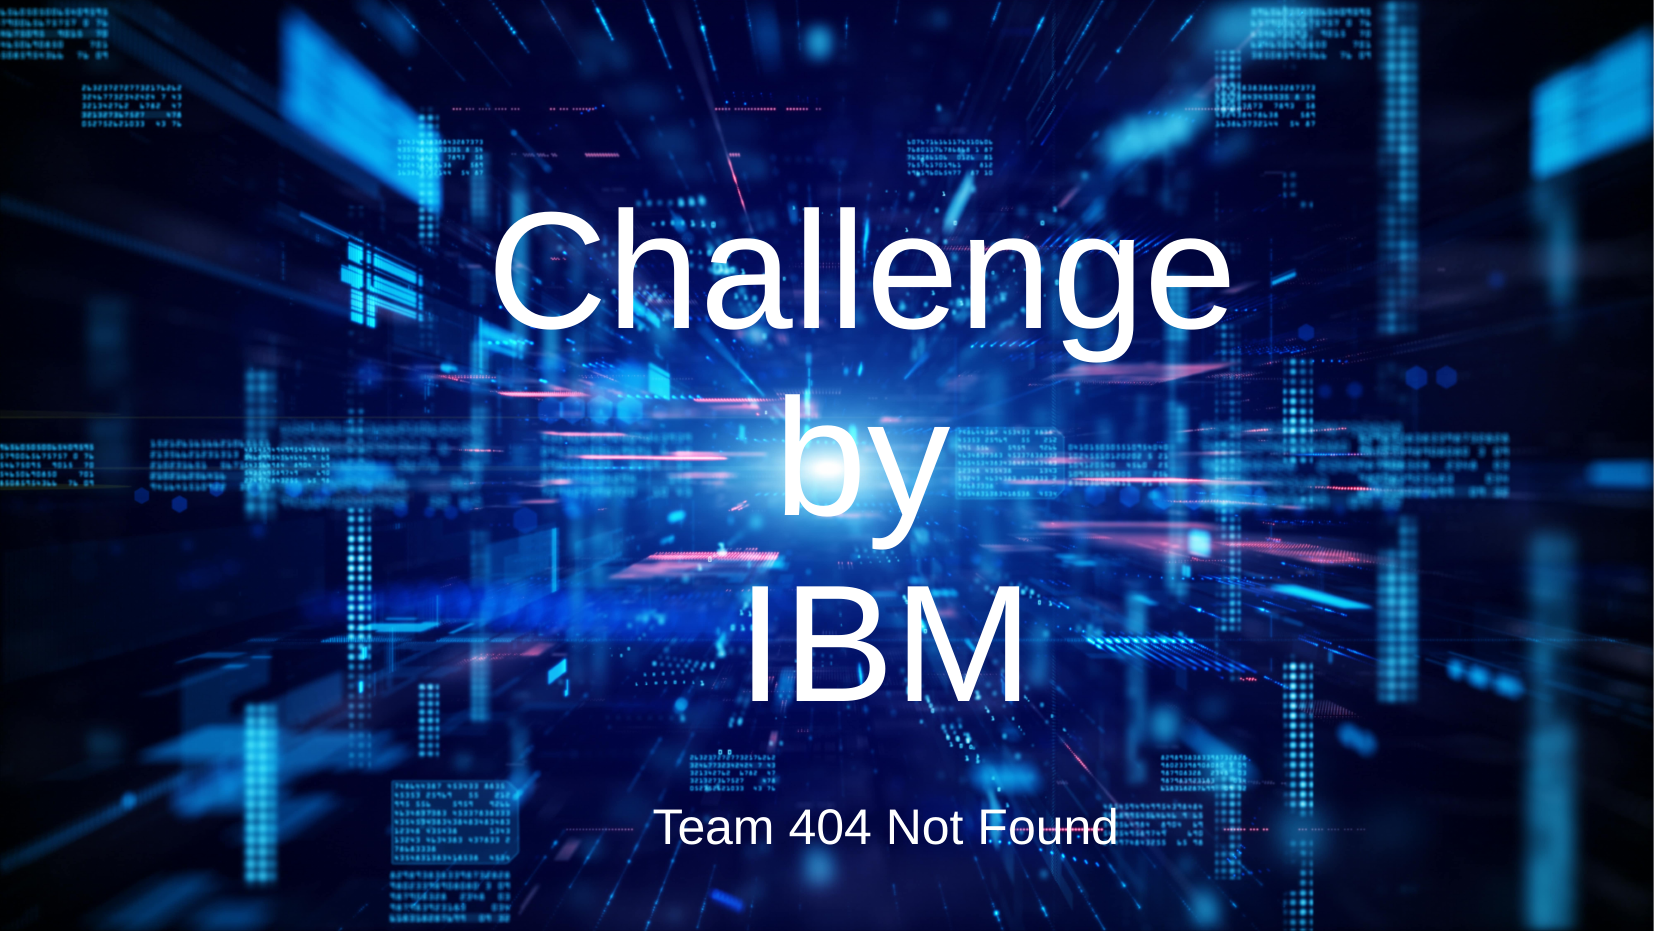

# Challenge by IBM
Team 404 Not Found